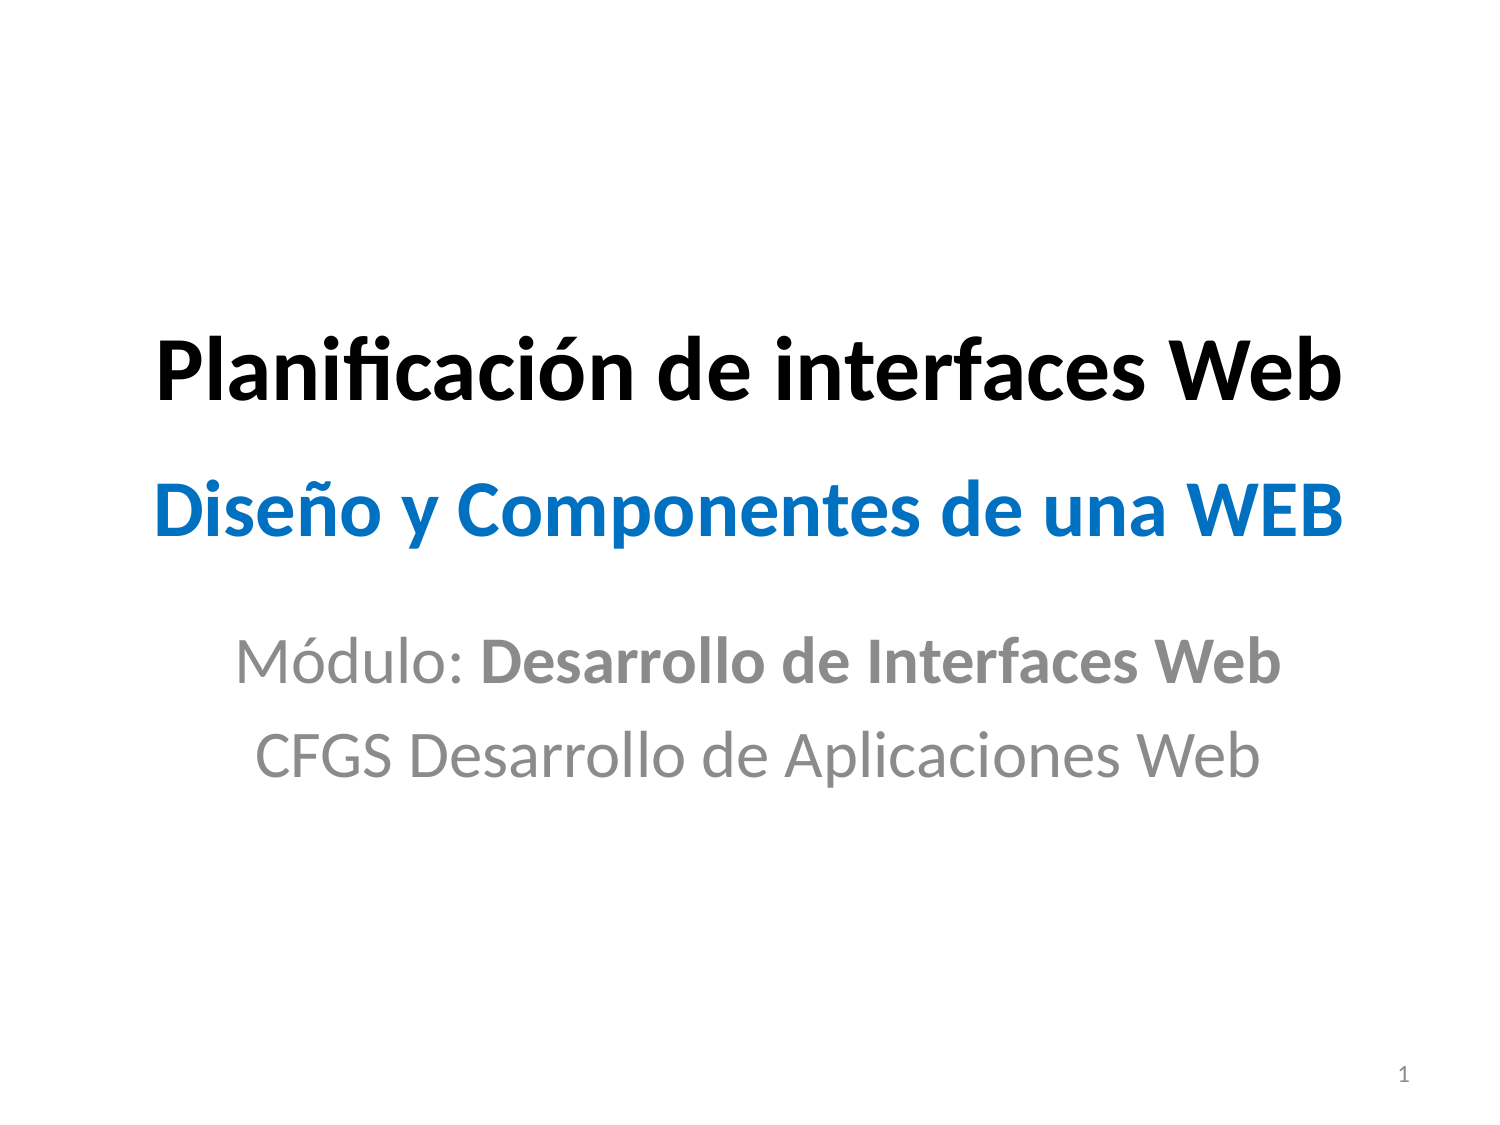

# Planificación de interfaces Web
Diseño y Componentes de una WEB
Módulo: Desarrollo de Interfaces Web
CFGS Desarrollo de Aplicaciones Web